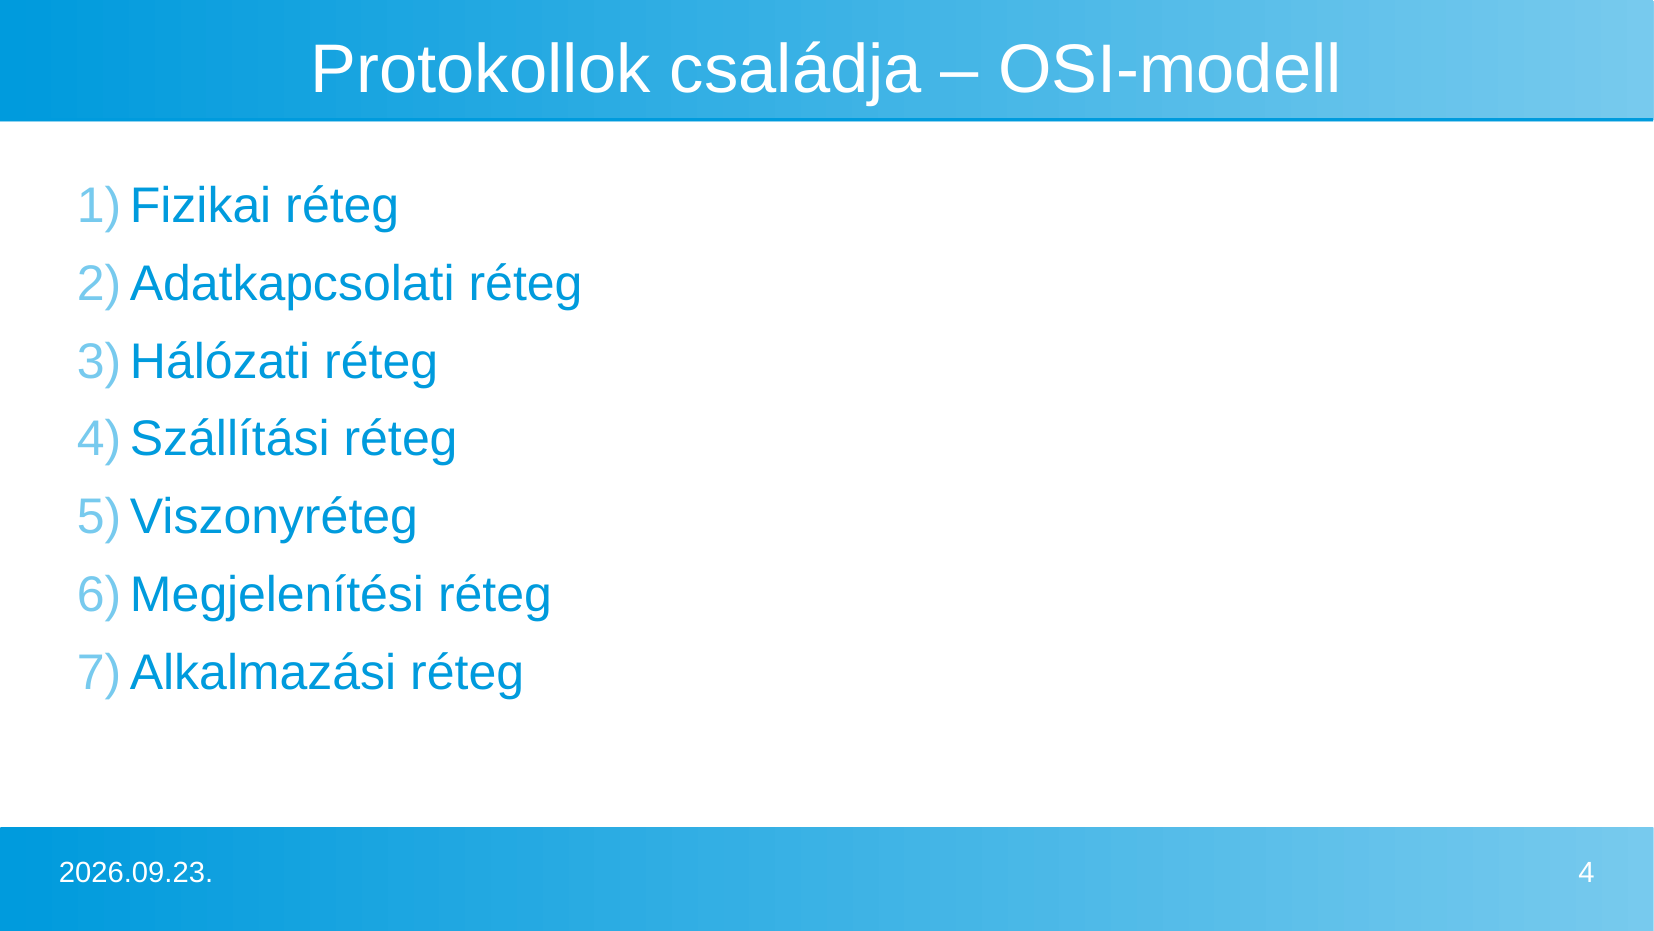

# Protokollok családja – OSI-modell
Fizikai réteg
Adatkapcsolati réteg
Hálózati réteg
Szállítási réteg
Viszonyréteg
Megjelenítési réteg
Alkalmazási réteg
4